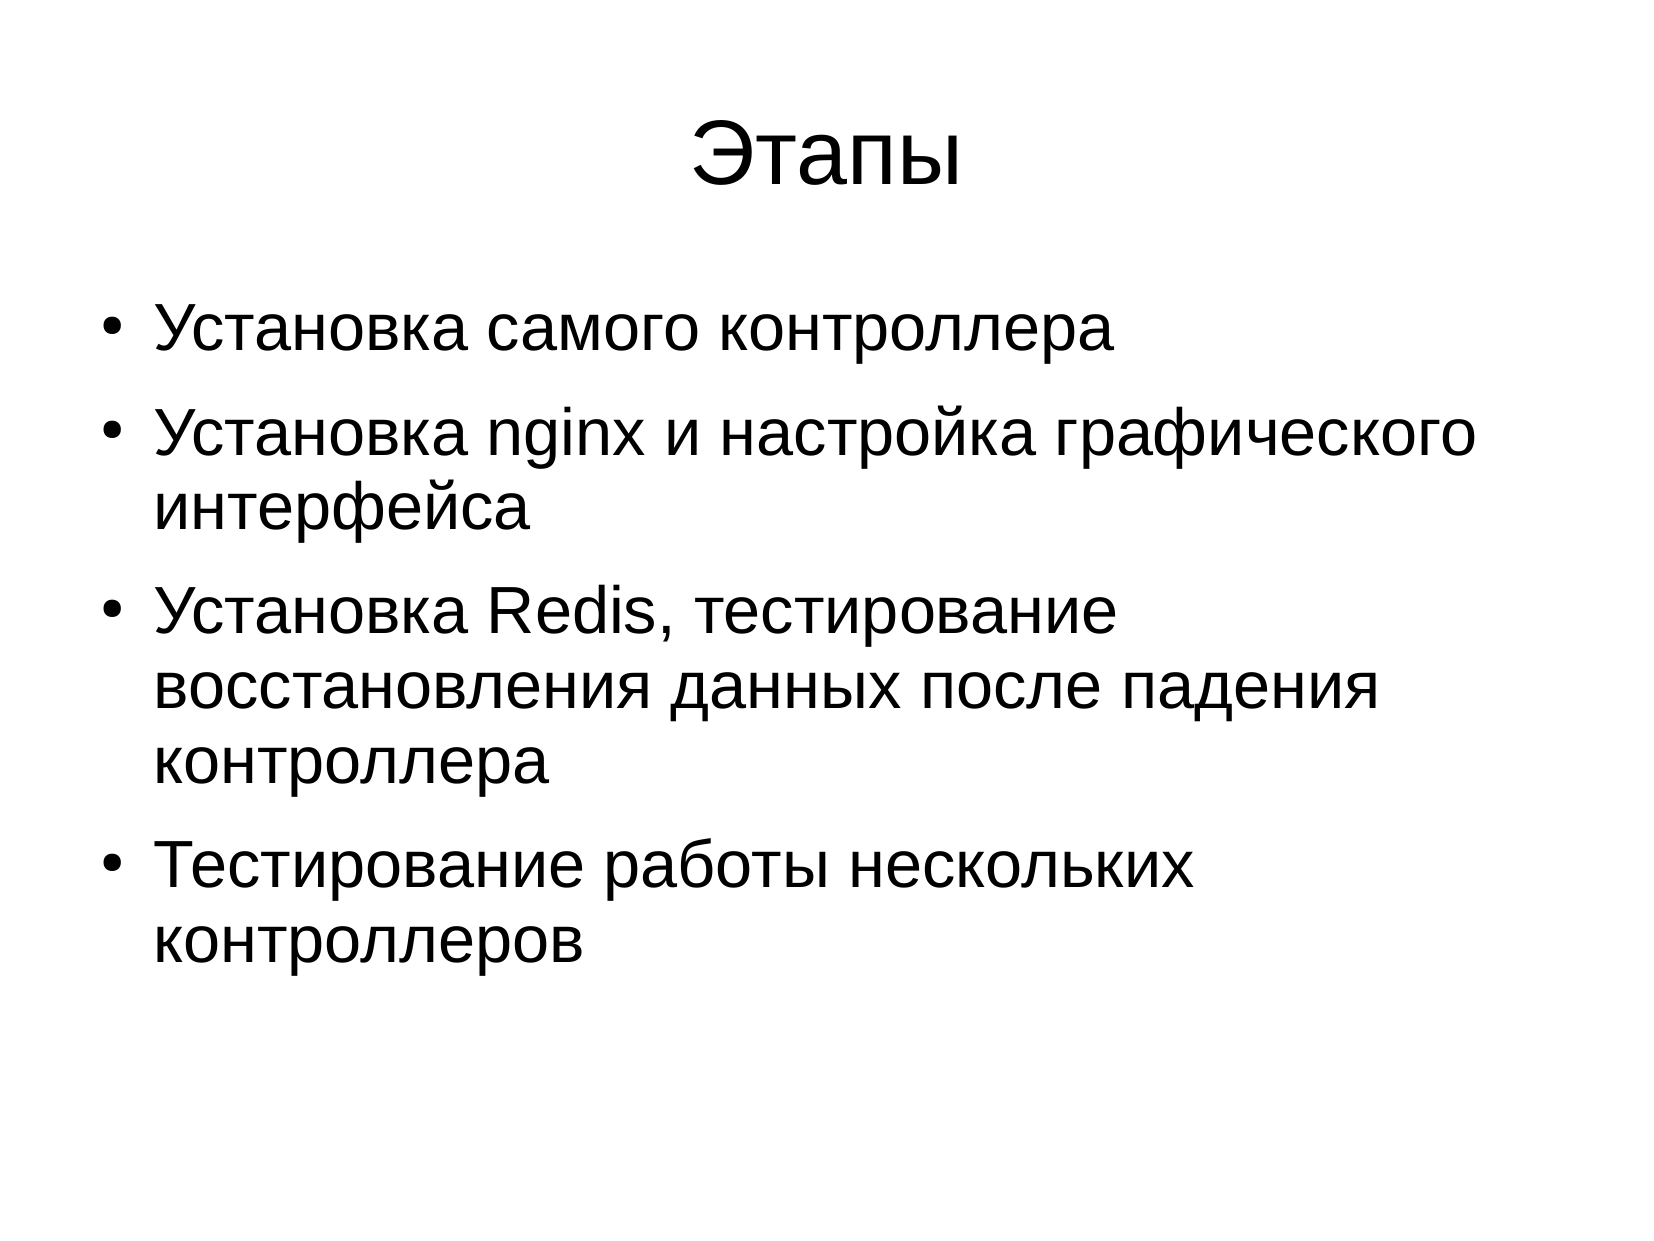

# Этапы
Установка самого контроллера
Установка nginx и настройка графического интерфейса
Установка Redis, тестирование восстановления данных после падения контроллера
Тестирование работы нескольких контроллеров